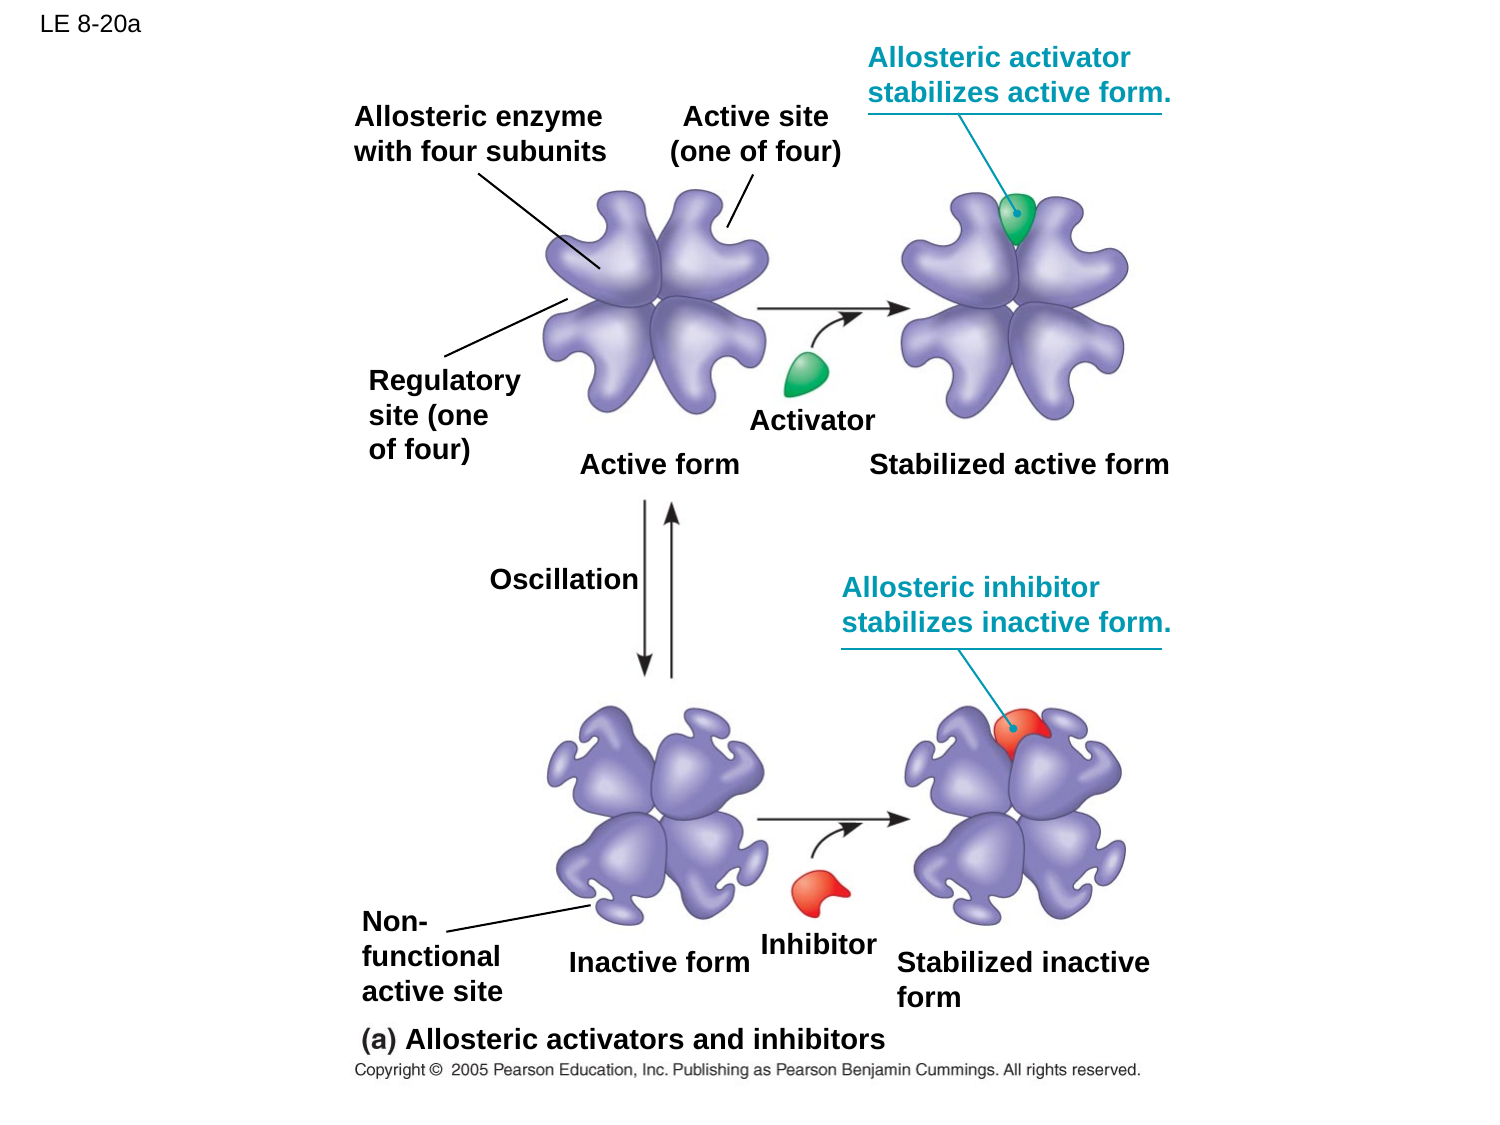

# LE 8-20a
Allosteric activator
stabilizes active form.
Allosteric enzyme
with four subunits
Active site
(one of four)
Regulatory
site (one
of four)
Activator
Active form
Stabilized active form
Oscillation
Allosteric inhibitor
stabilizes inactive form.
Non-
functional
active site
Inhibitor
Stabilized inactive
form
Inactive form
Allosteric activators and inhibitors